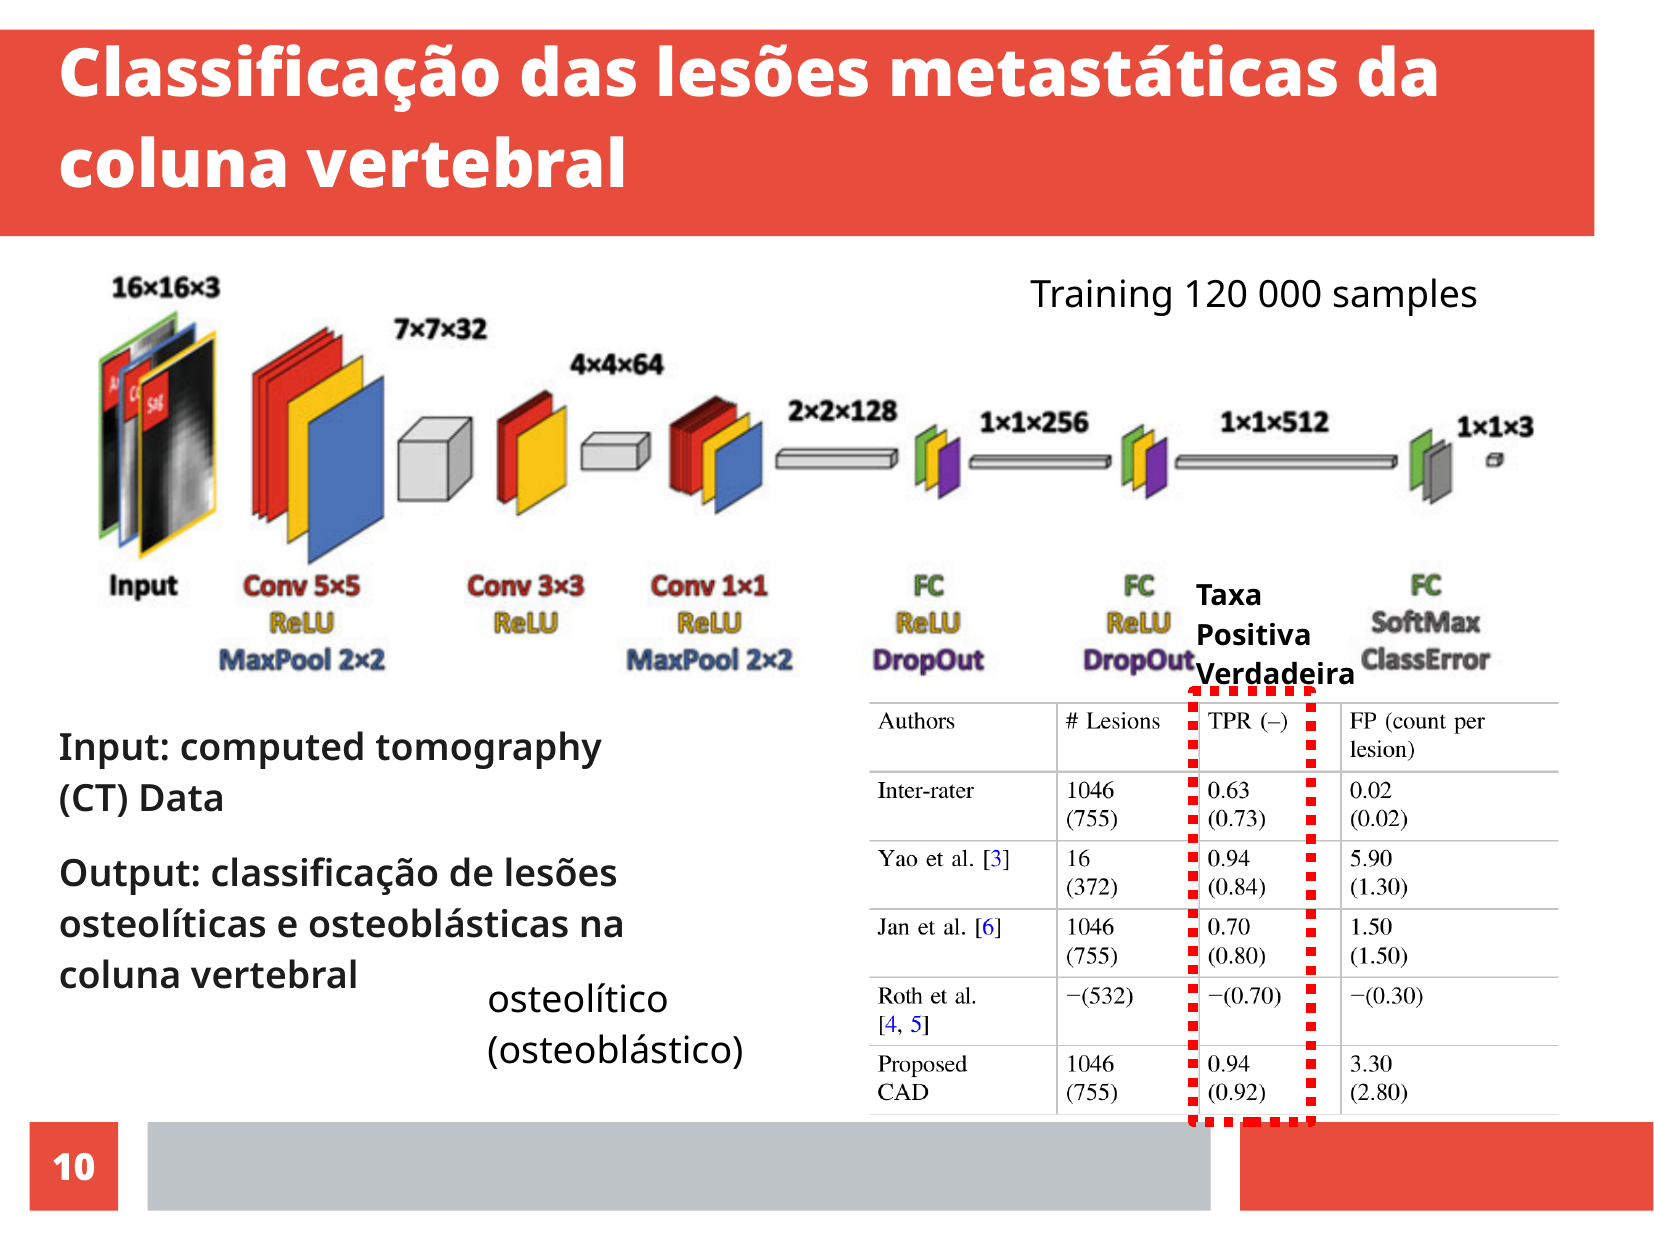

# Classificação das lesões metastáticas da coluna vertebral
Training 120 000 samples
Taxa
Positiva Verdadeira
Input: computed tomography (CT) Data
Output: classificação de lesões osteolíticas e osteoblásticas na coluna vertebral
osteolítico (osteoblástico)
10